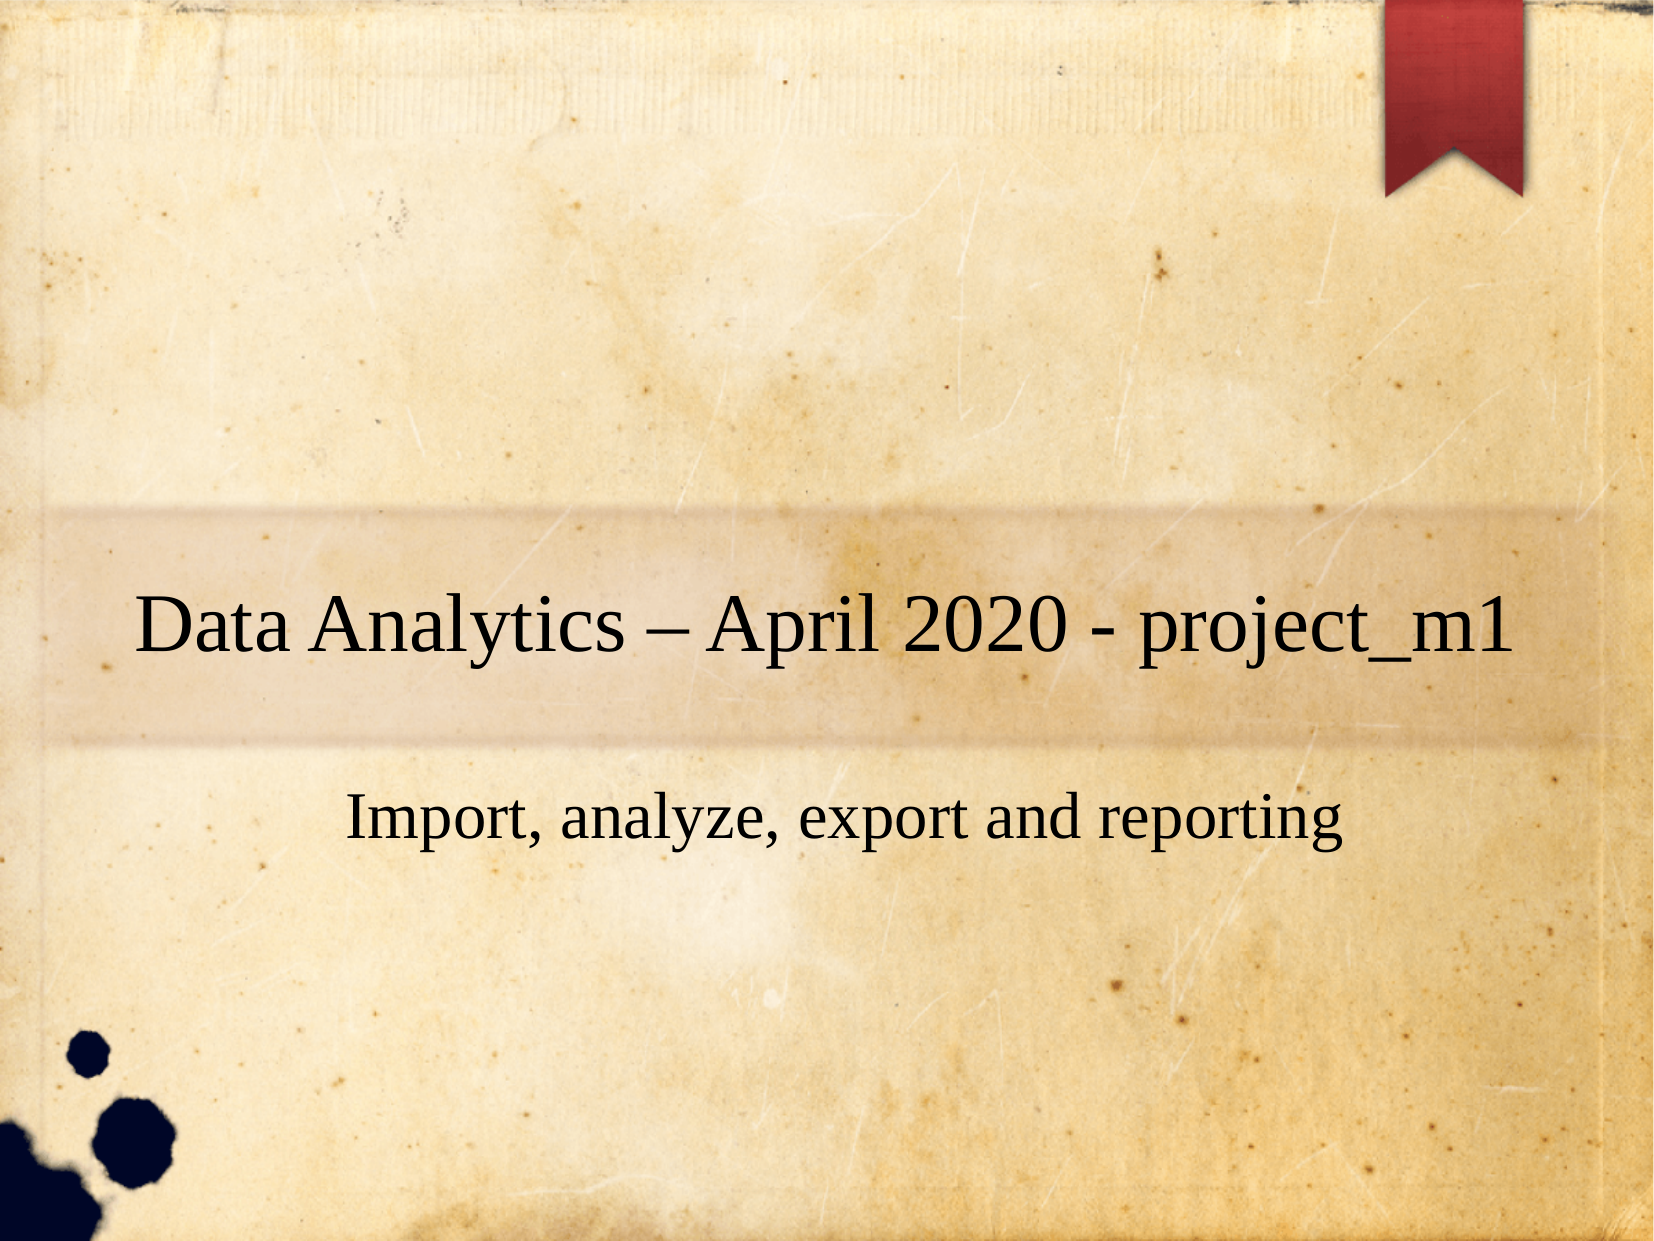

# Data Analytics – April 2020 - project_m1
Import, analyze, export and reporting